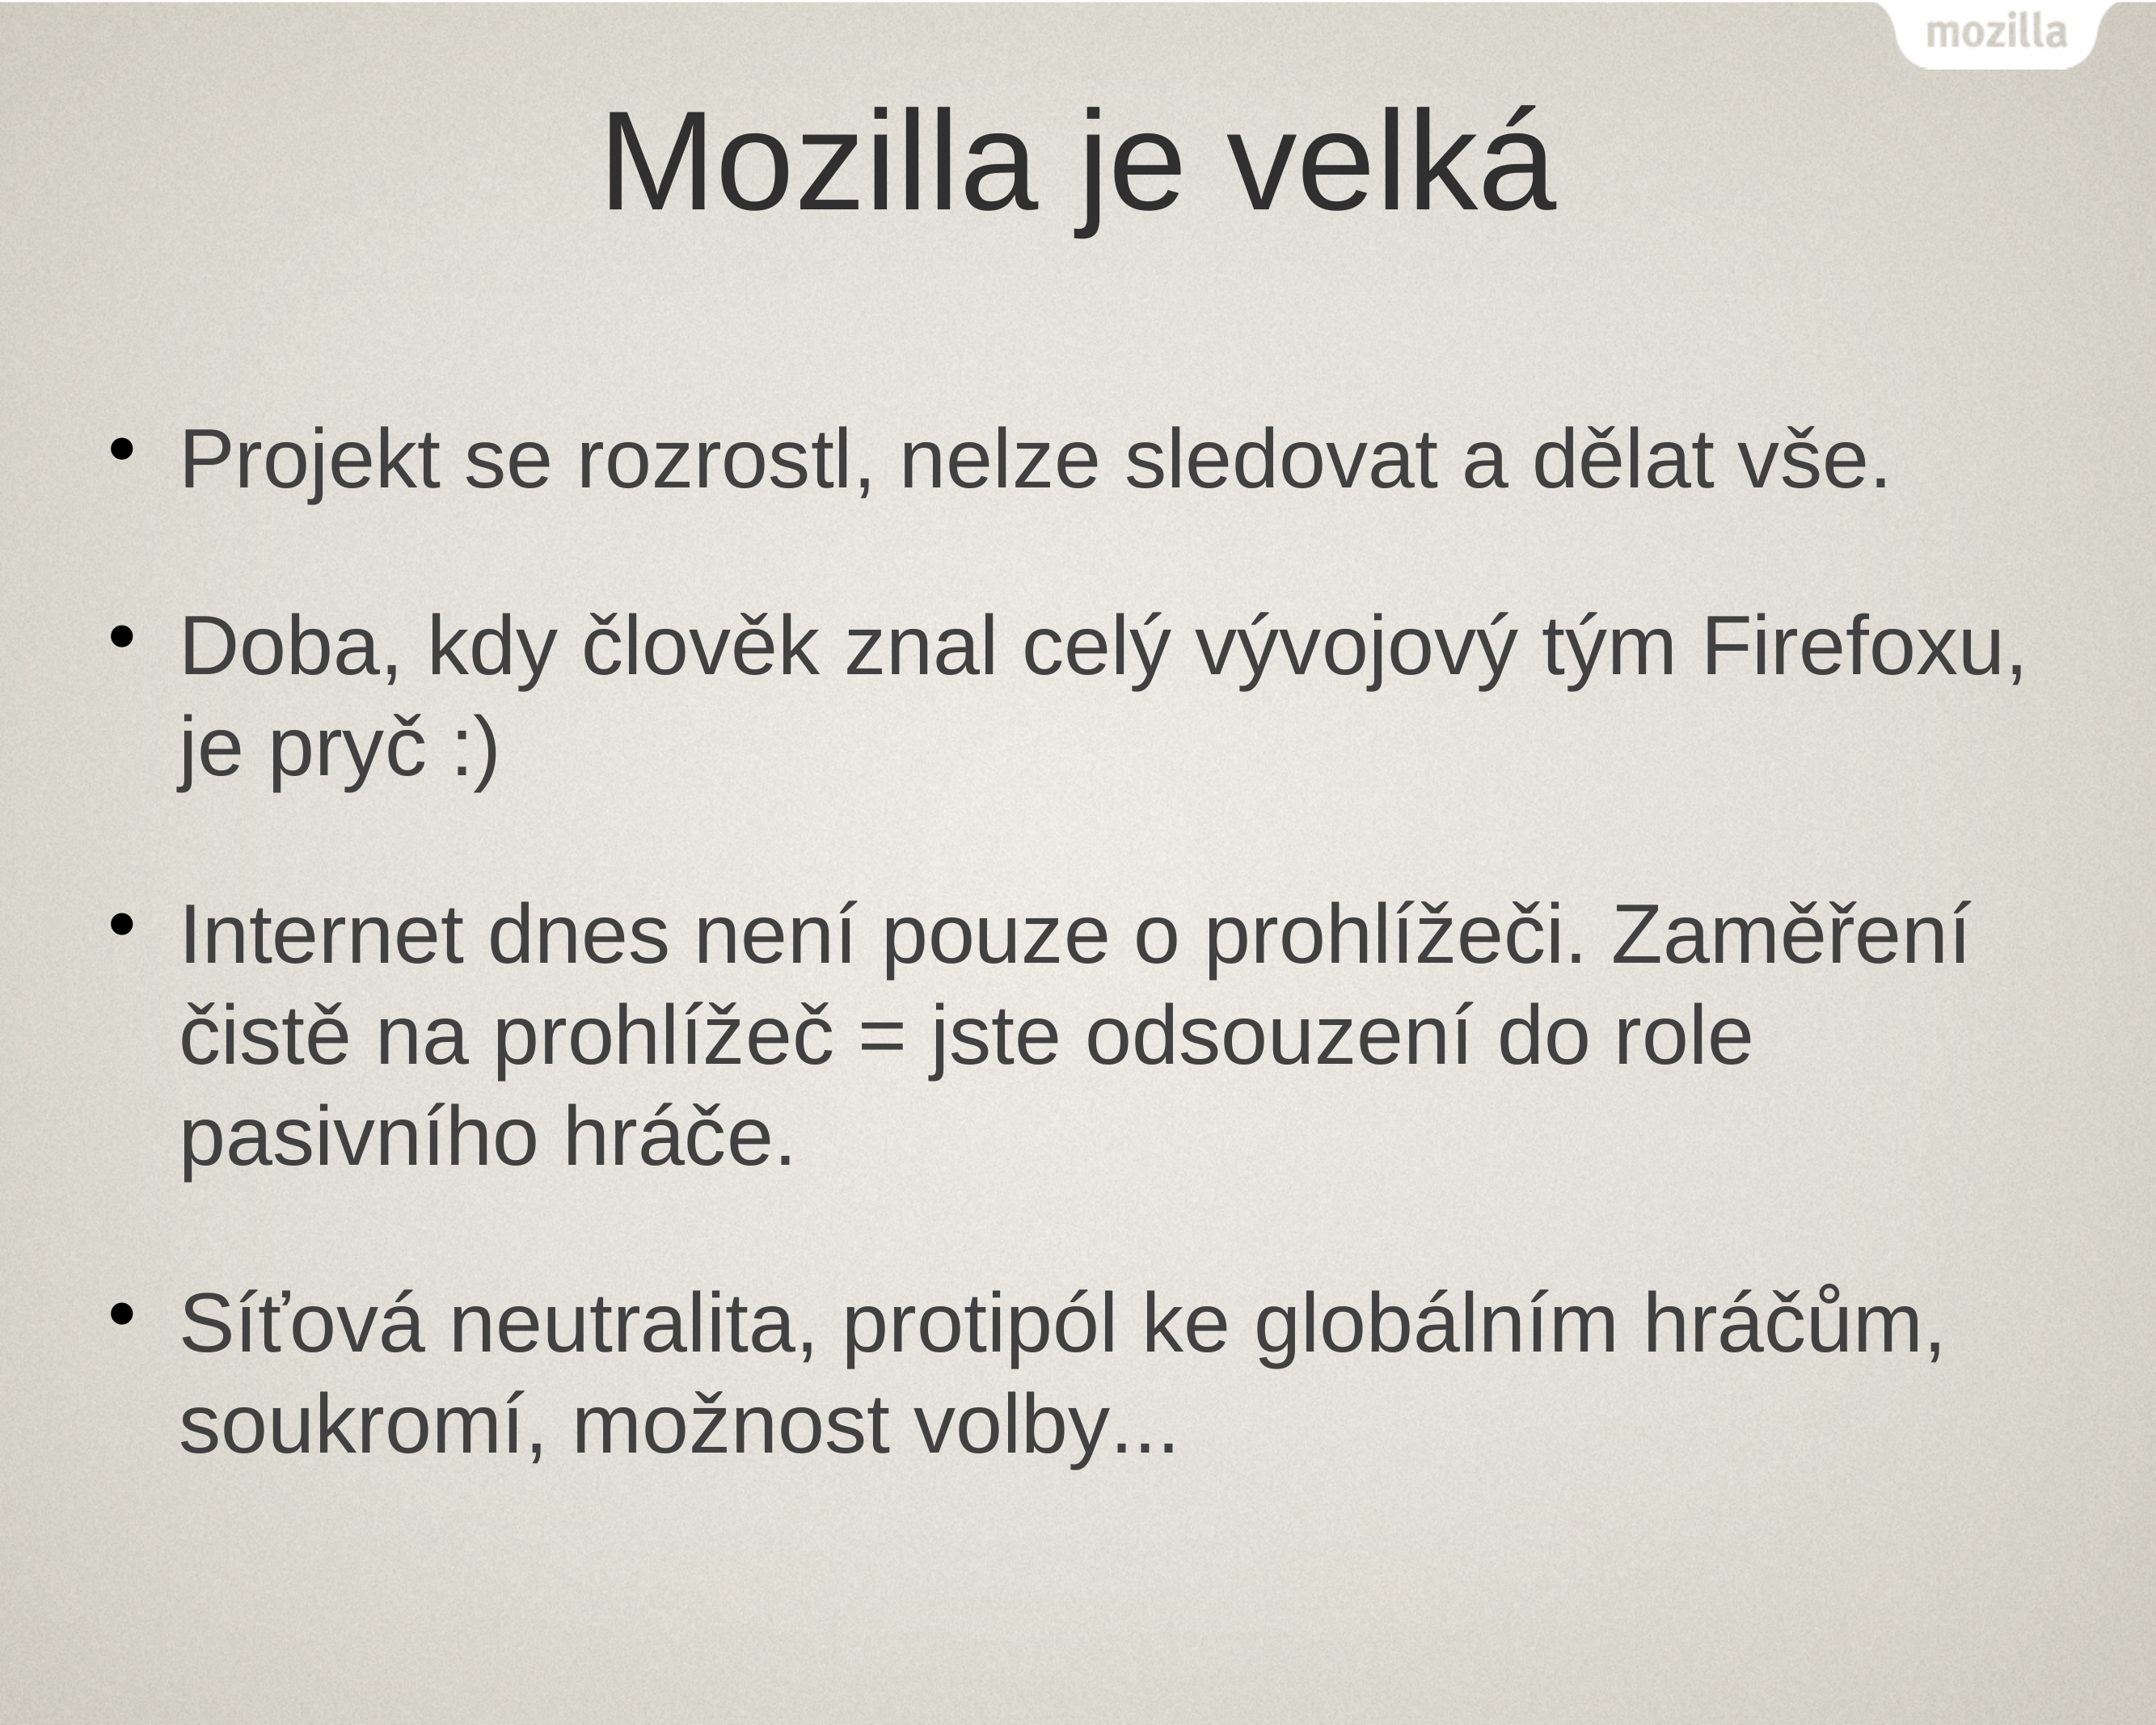

# Mozilla je velká
Projekt se rozrostl, nelze sledovat a dělat vše.
Doba, kdy člověk znal celý vývojový tým Firefoxu, je pryč :)
Internet dnes není pouze o prohlížeči. Zaměření čistě na prohlížeč = jste odsouzení do role pasivního hráče.
Síťová neutralita, protipól ke globálním hráčům, soukromí, možnost volby...